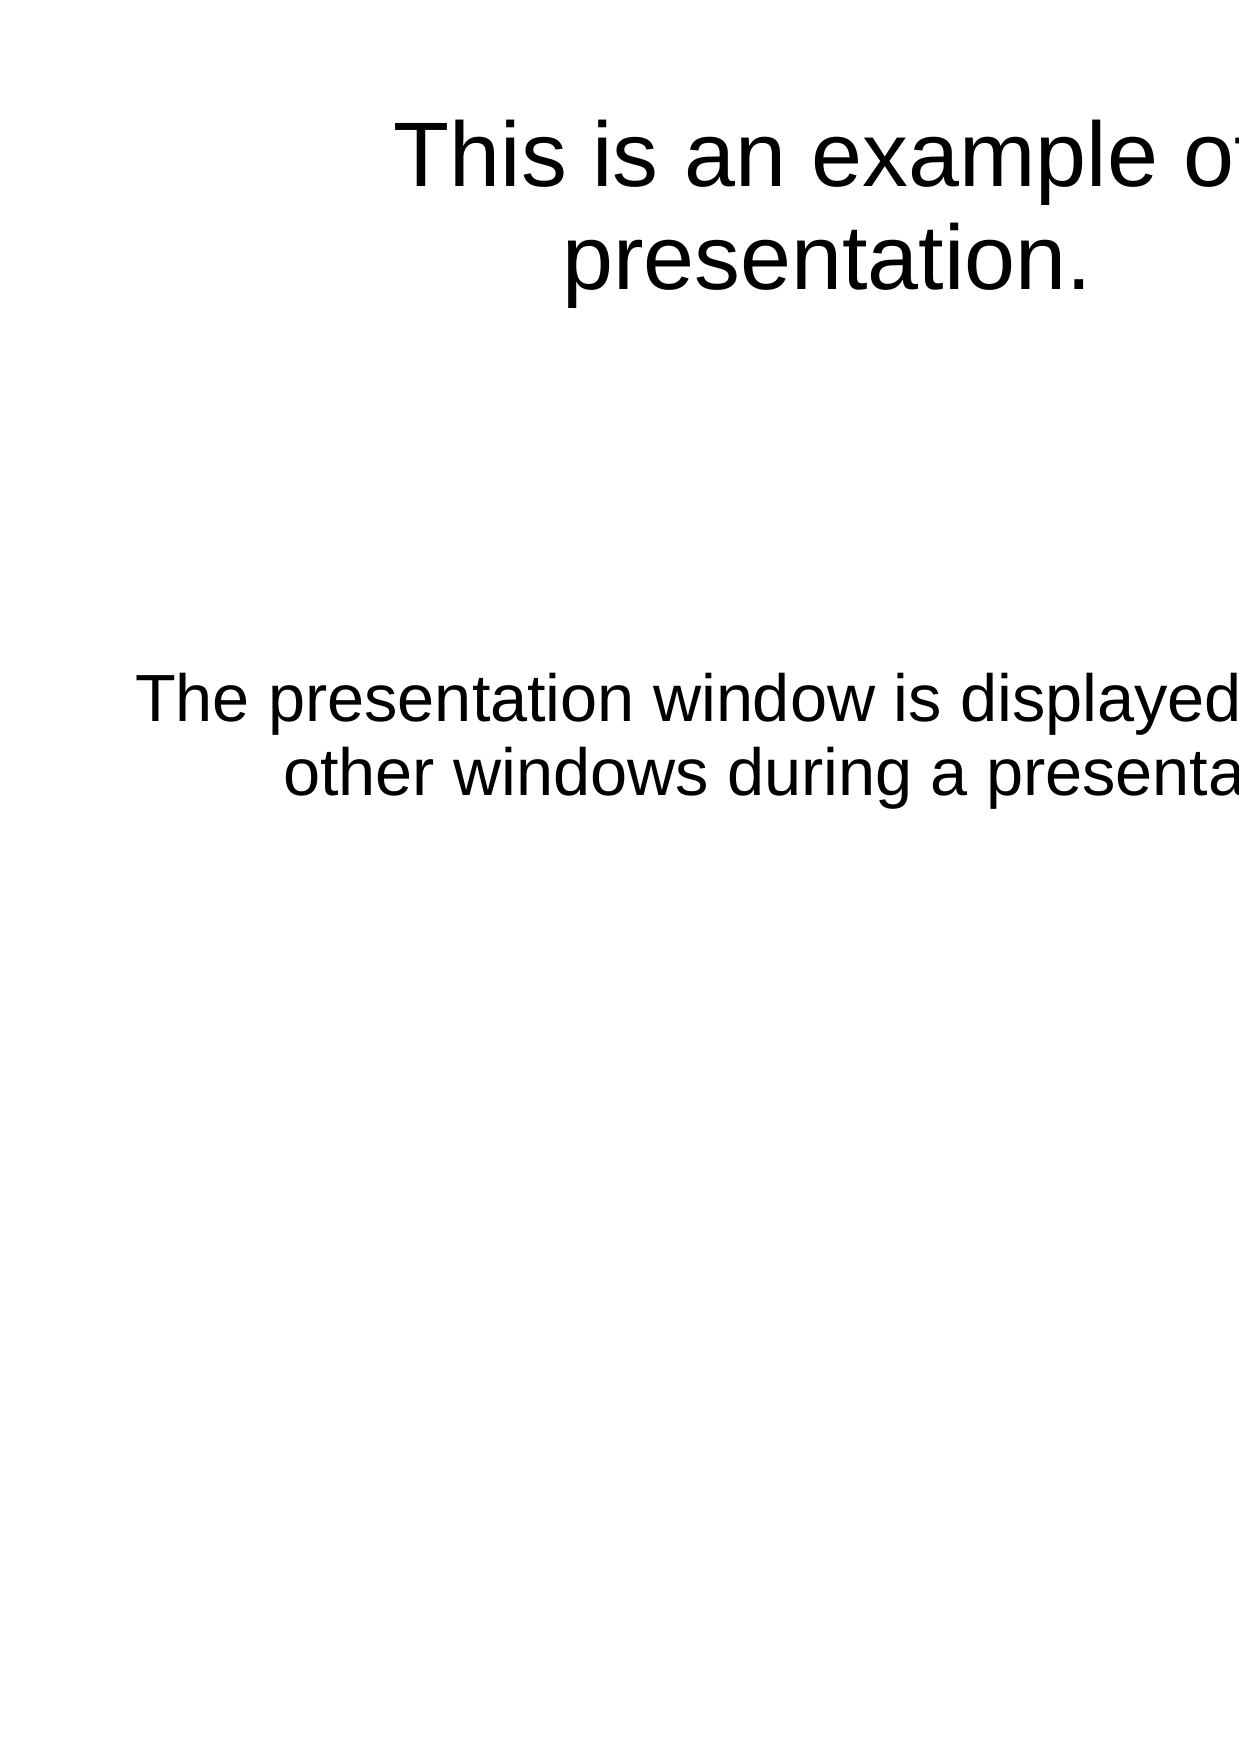

# This is an example of presentation.
The presentation window is displayed on top of other windows during a presentation.